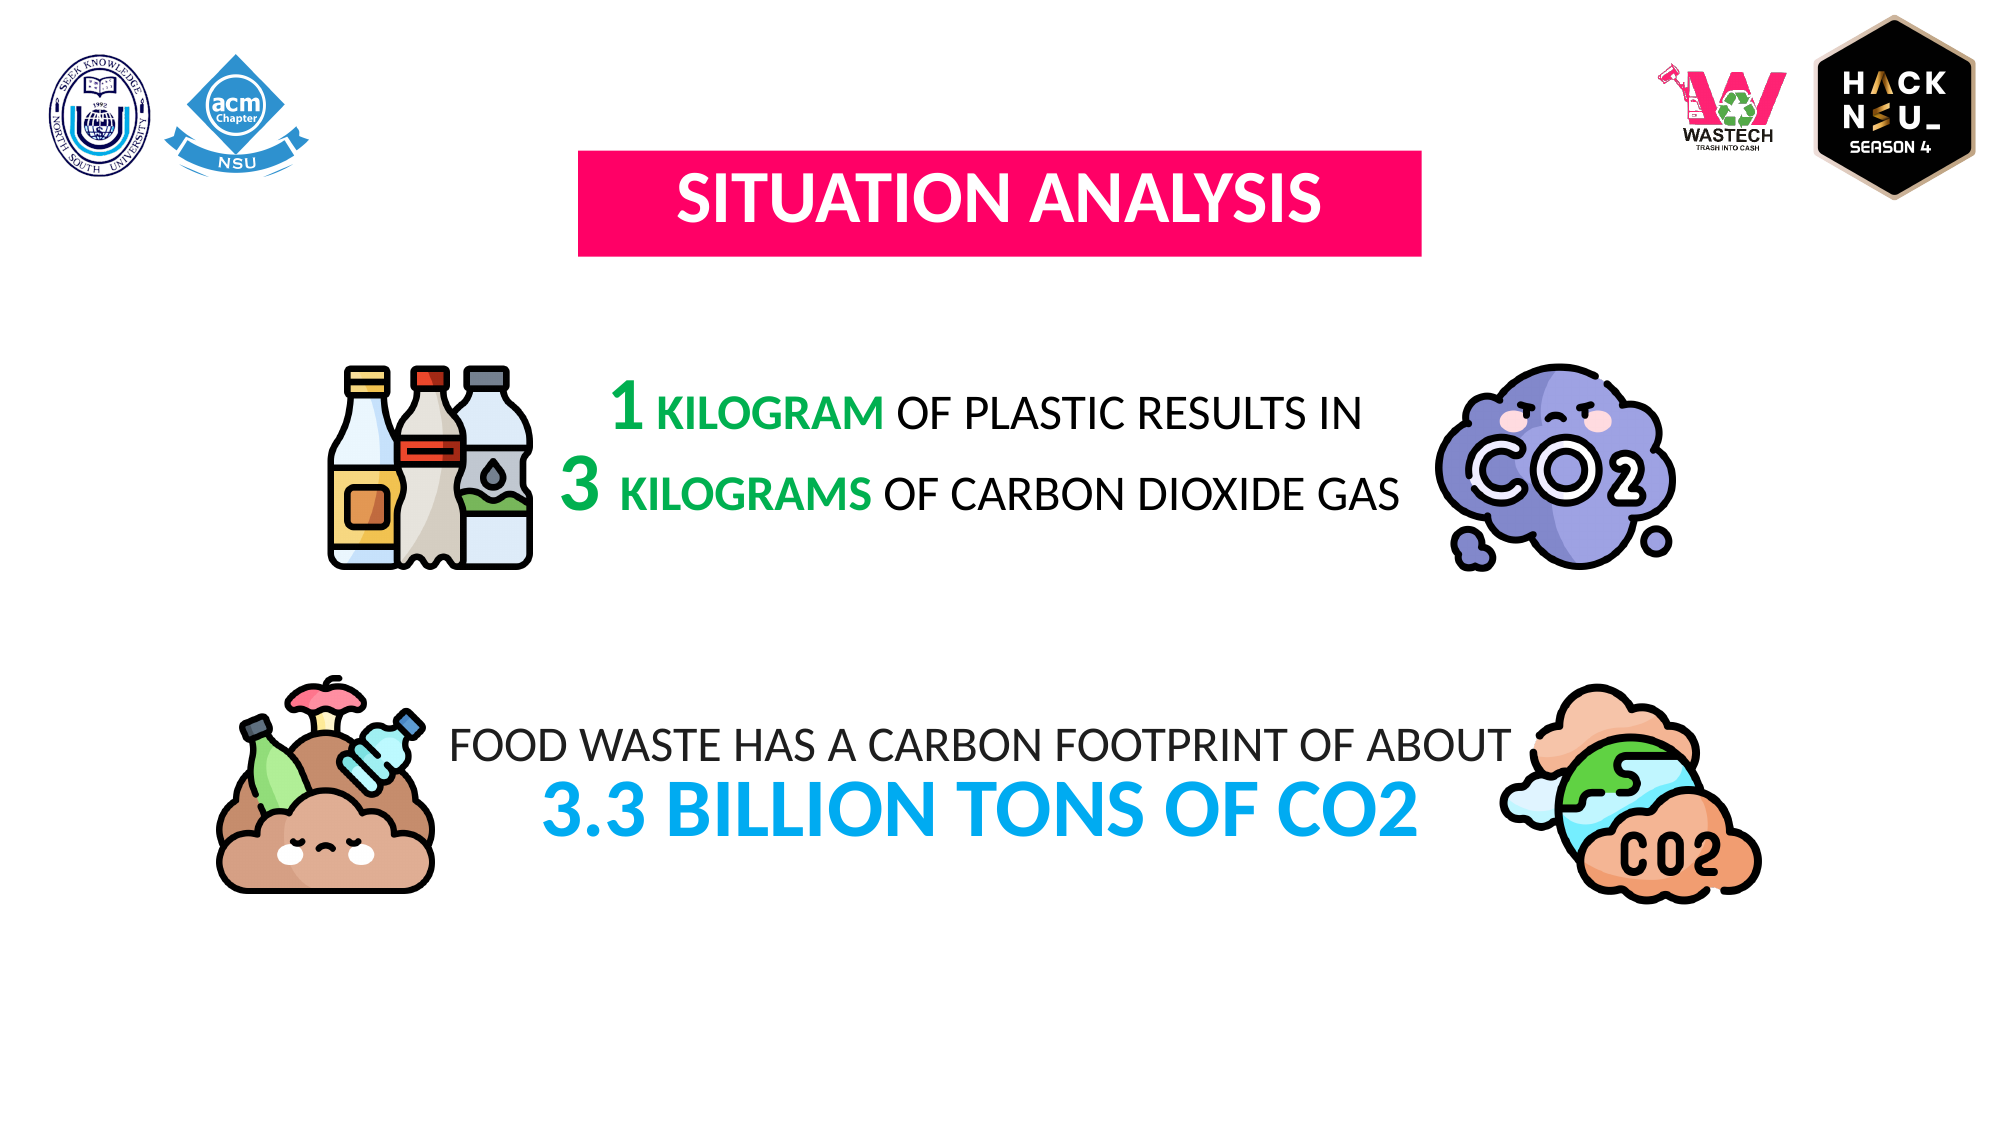

SITUATION ANALYSIS
1 KILOGRAM OF PLASTIC RESULTS IN
3 KILOGRAMS OF CARBON DIOXIDE GAS
FOOD WASTE HAS A CARBON FOOTPRINT OF ABOUT
3.3 BILLION TONS OF CO2